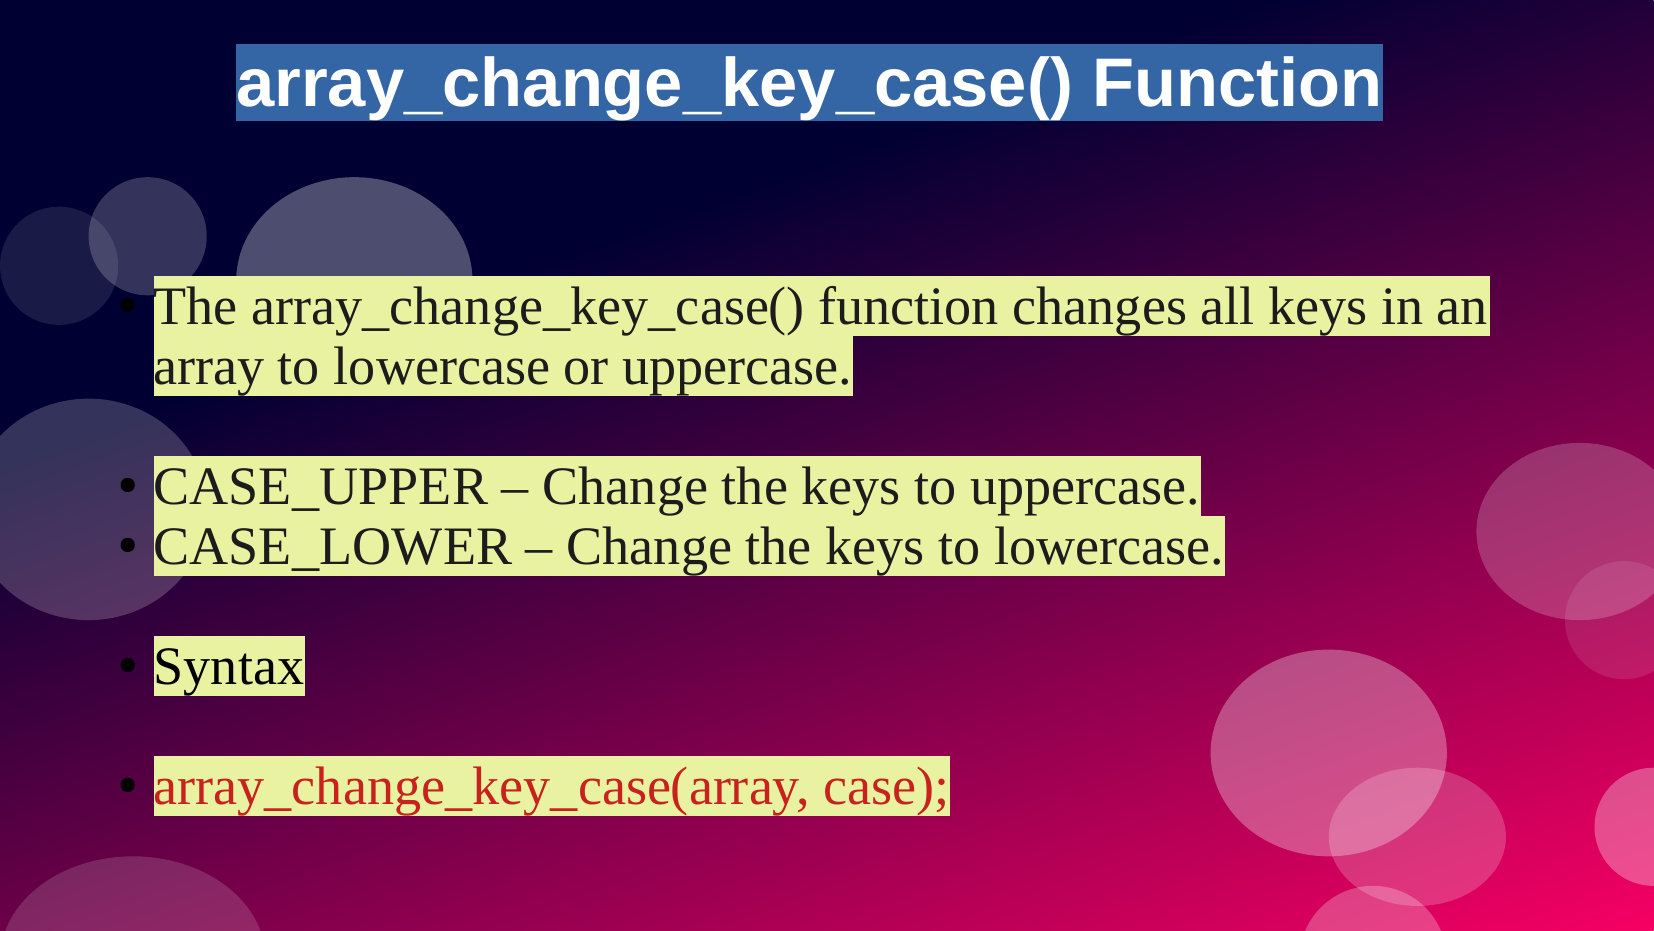

# array_change_key_case() Function
The array_change_key_case() function changes all keys in an array to lowercase or uppercase.
CASE_UPPER – Change the keys to uppercase.
CASE_LOWER – Change the keys to lowercase.
Syntax
array_change_key_case(array, case);